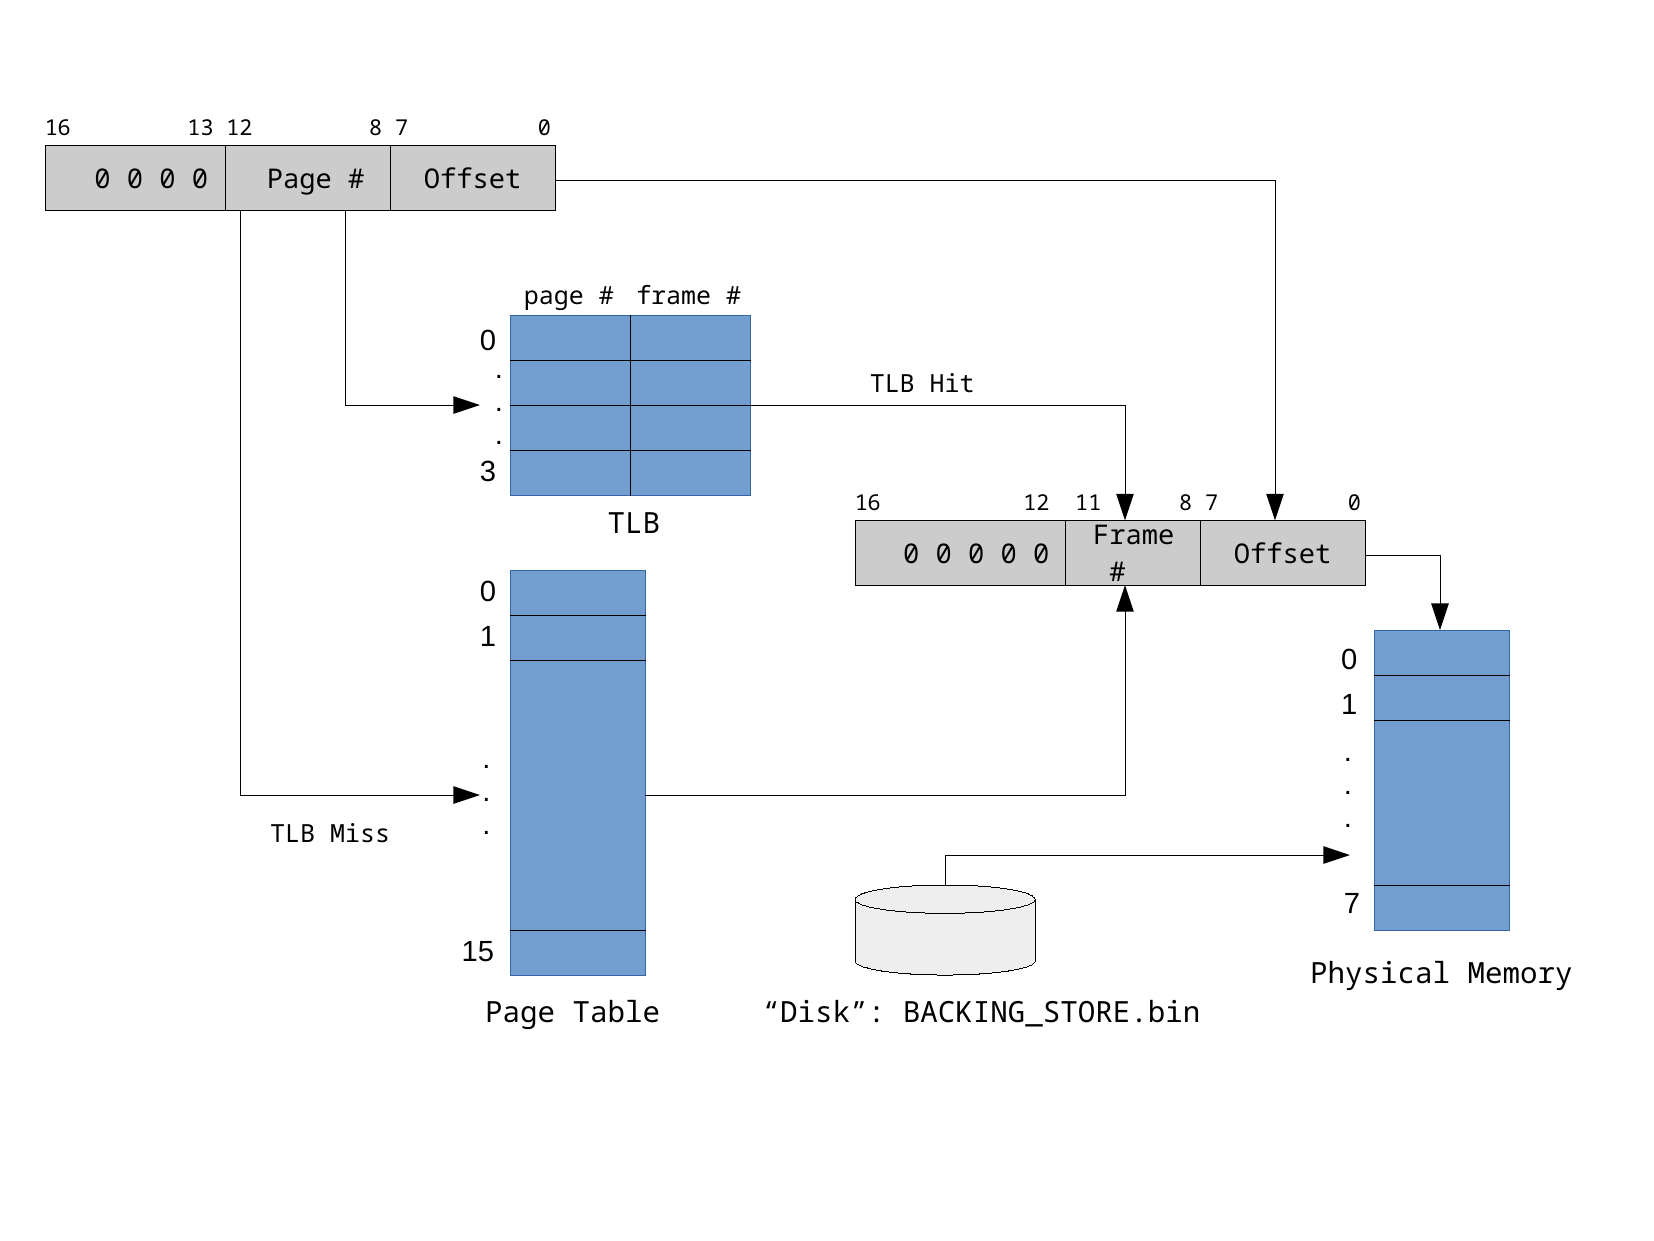

16 13 12 8 7 0
 0 0 0 0
 Page #
Offset
page #
frame #
0
.
.
.
TLB Hit
3
16 12 11 8 7 0
 0 0 0 0 0
 Frame #
Offset
TLB
0
1
0
1
.
.
.
.
.
.
TLB Miss
7
15
Physical Memory
Page Table
“Disk”: BACKING_STORE.bin